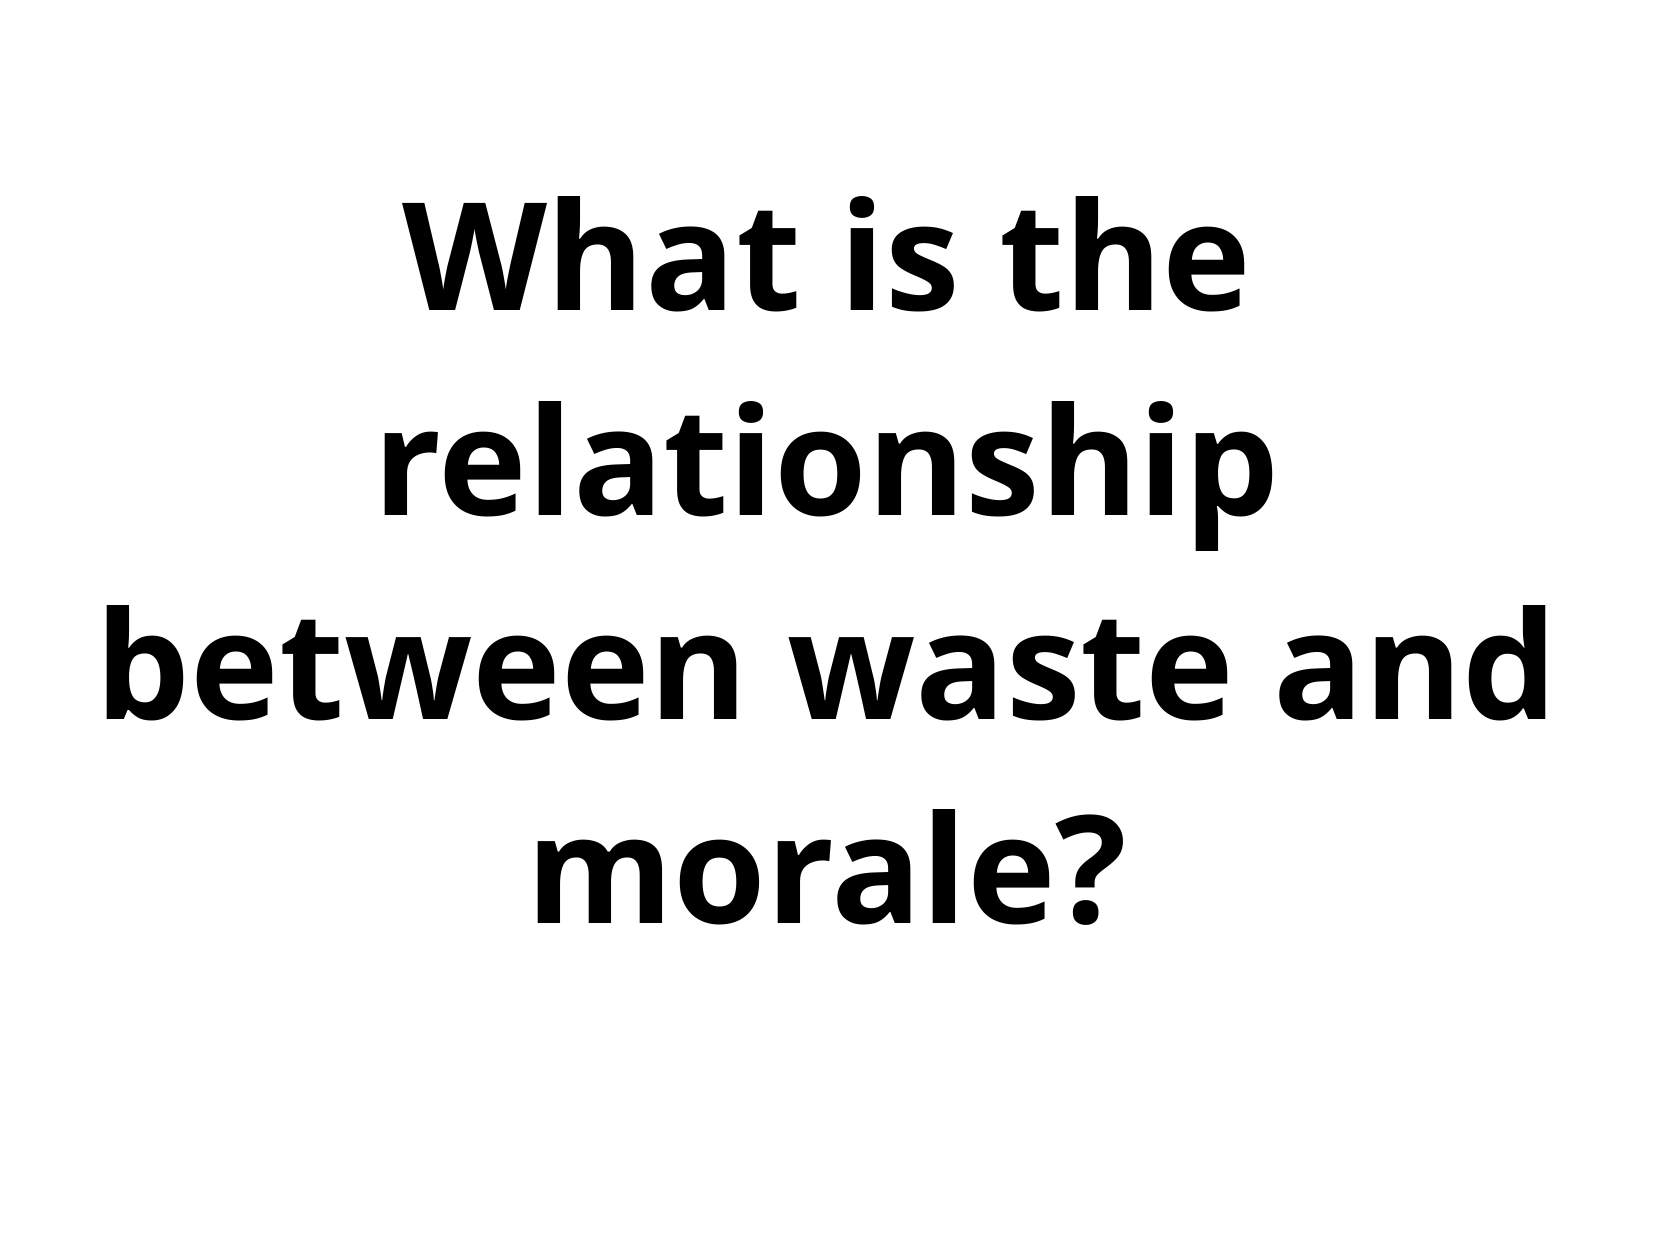

# What is the relationship between waste and morale?